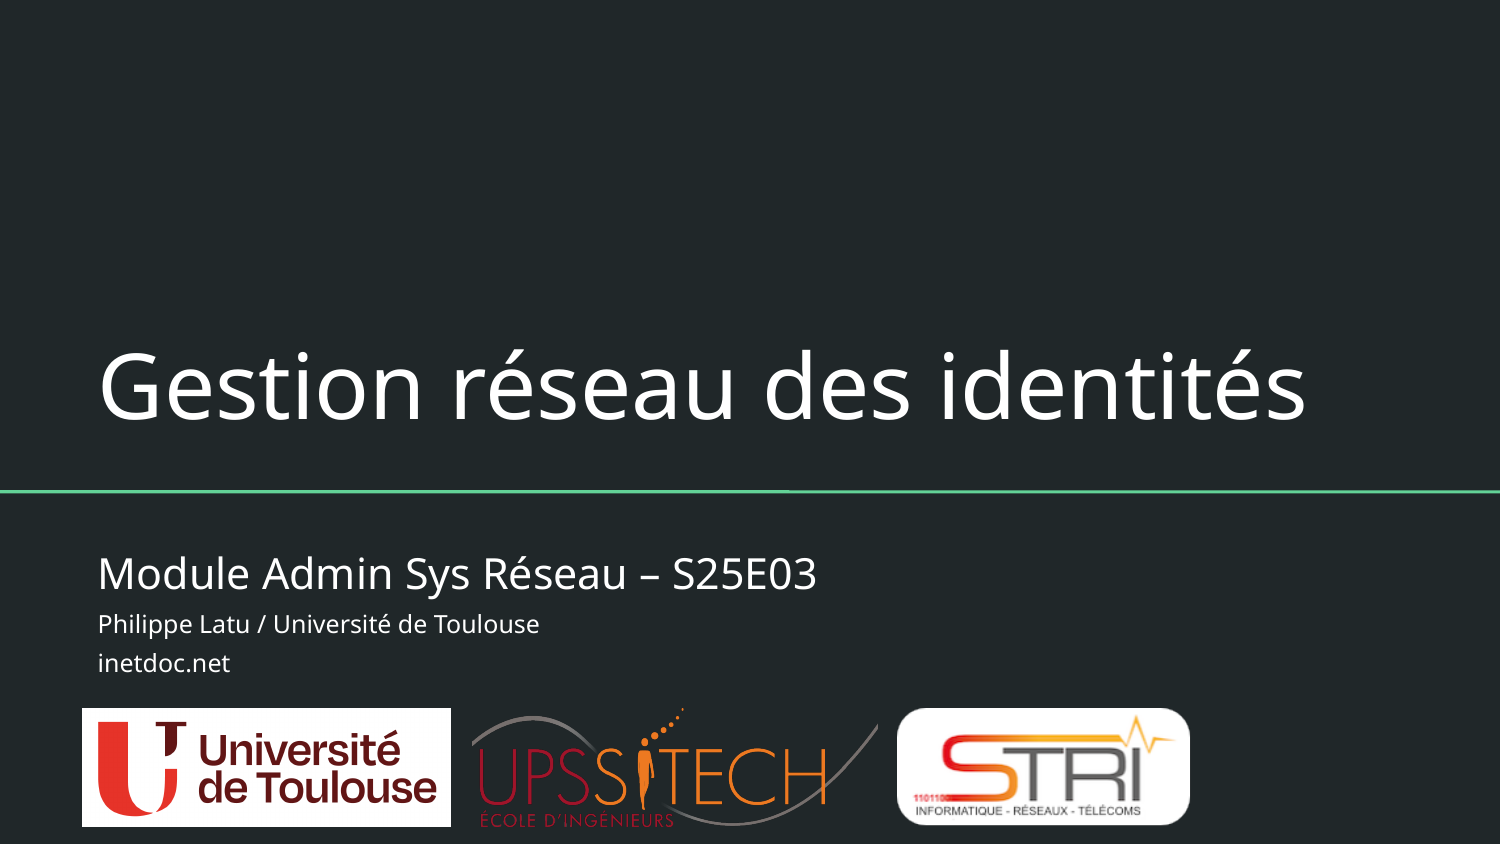

# Gestion réseau des identités
Module Admin Sys Réseau – S25E03
Philippe Latu / Université de Toulouse
inetdoc.net